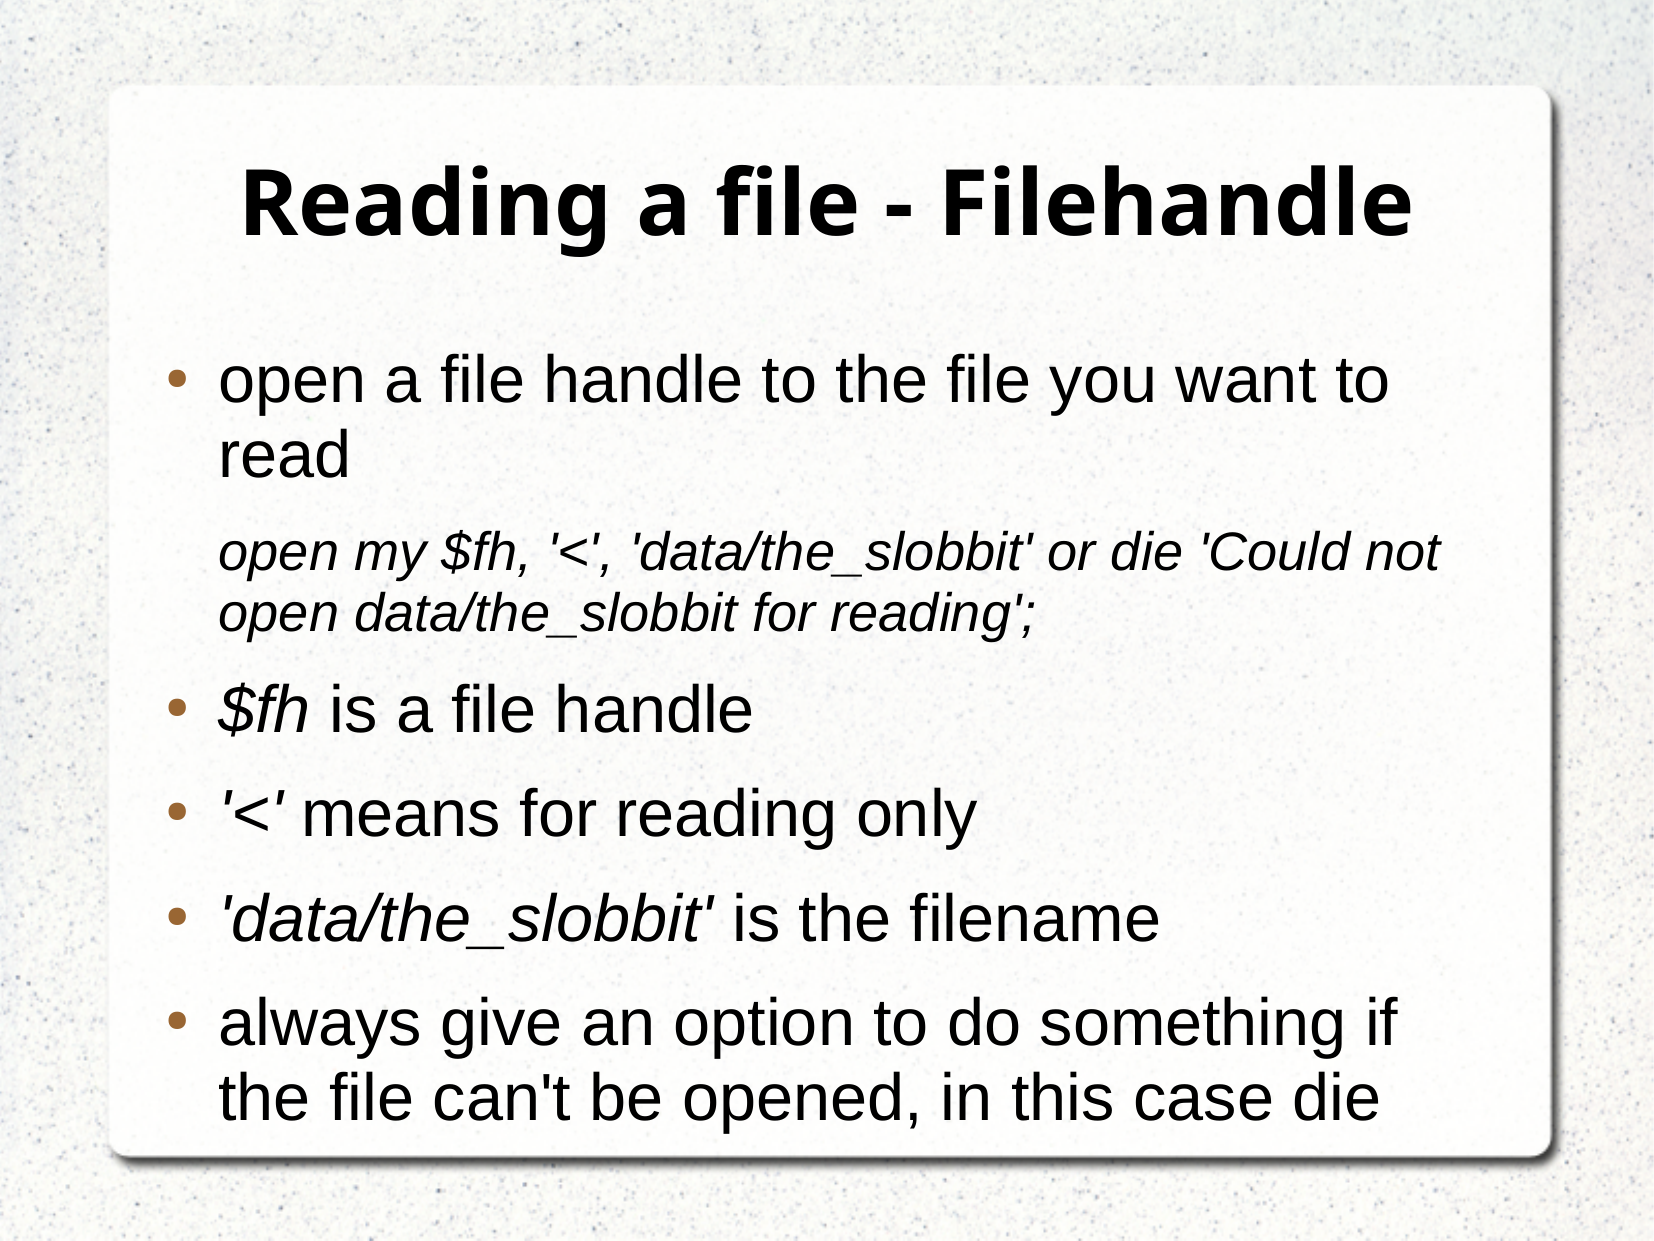

# Reading a file - Filehandle
open a file handle to the file you want to read
open my $fh, '<', 'data/the_slobbit' or die 'Could not open data/the_slobbit for reading';
$fh is a file handle
'<' means for reading only
'data/the_slobbit' is the filename
always give an option to do something if the file can't be opened, in this case die